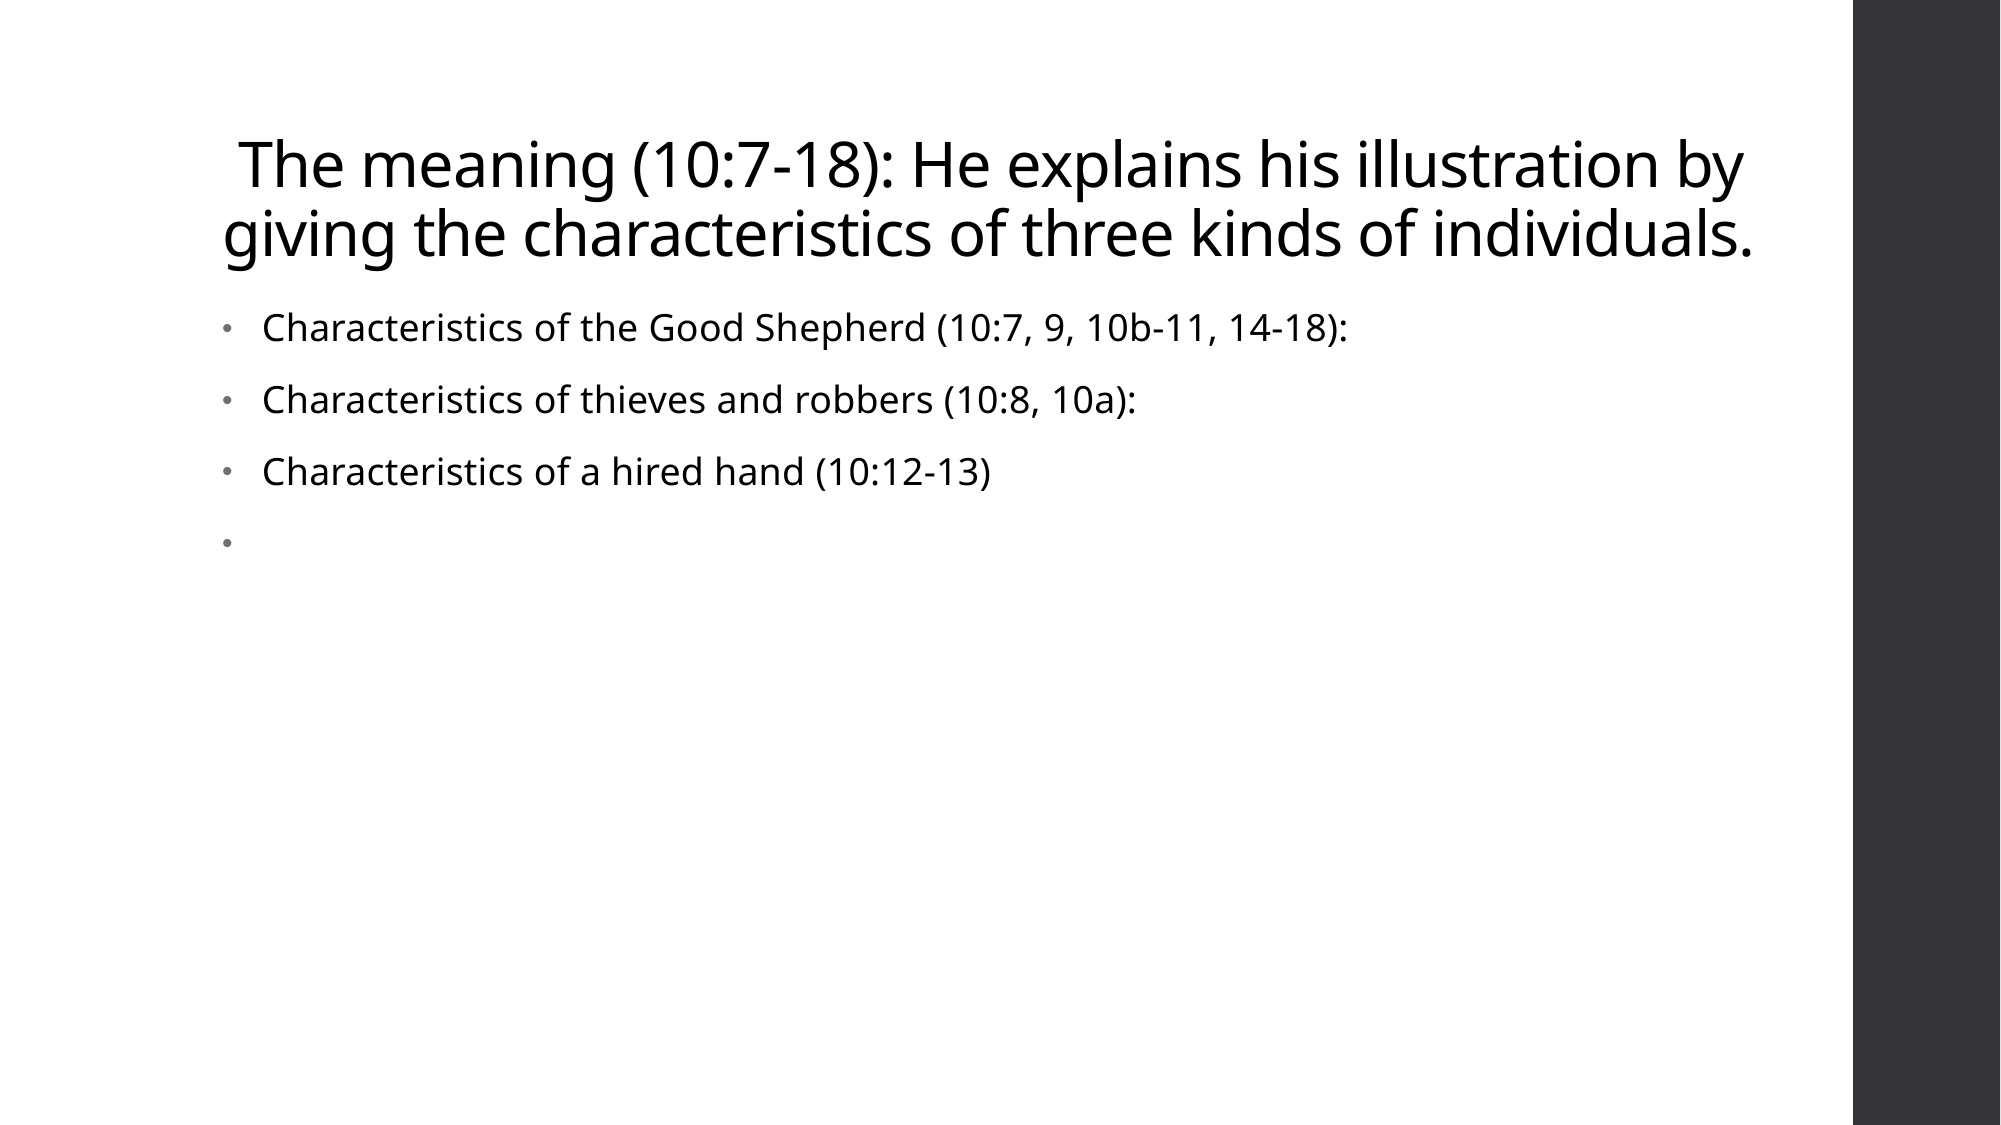

# The meaning (10:7-18): He explains his illustration by giving the characteristics of three kinds of individuals.
 Characteristics of the Good Shepherd (10:7, 9, 10b-11, 14-18):
 Characteristics of thieves and robbers (10:8, 10a):
 Characteristics of a hired hand (10:12-13)